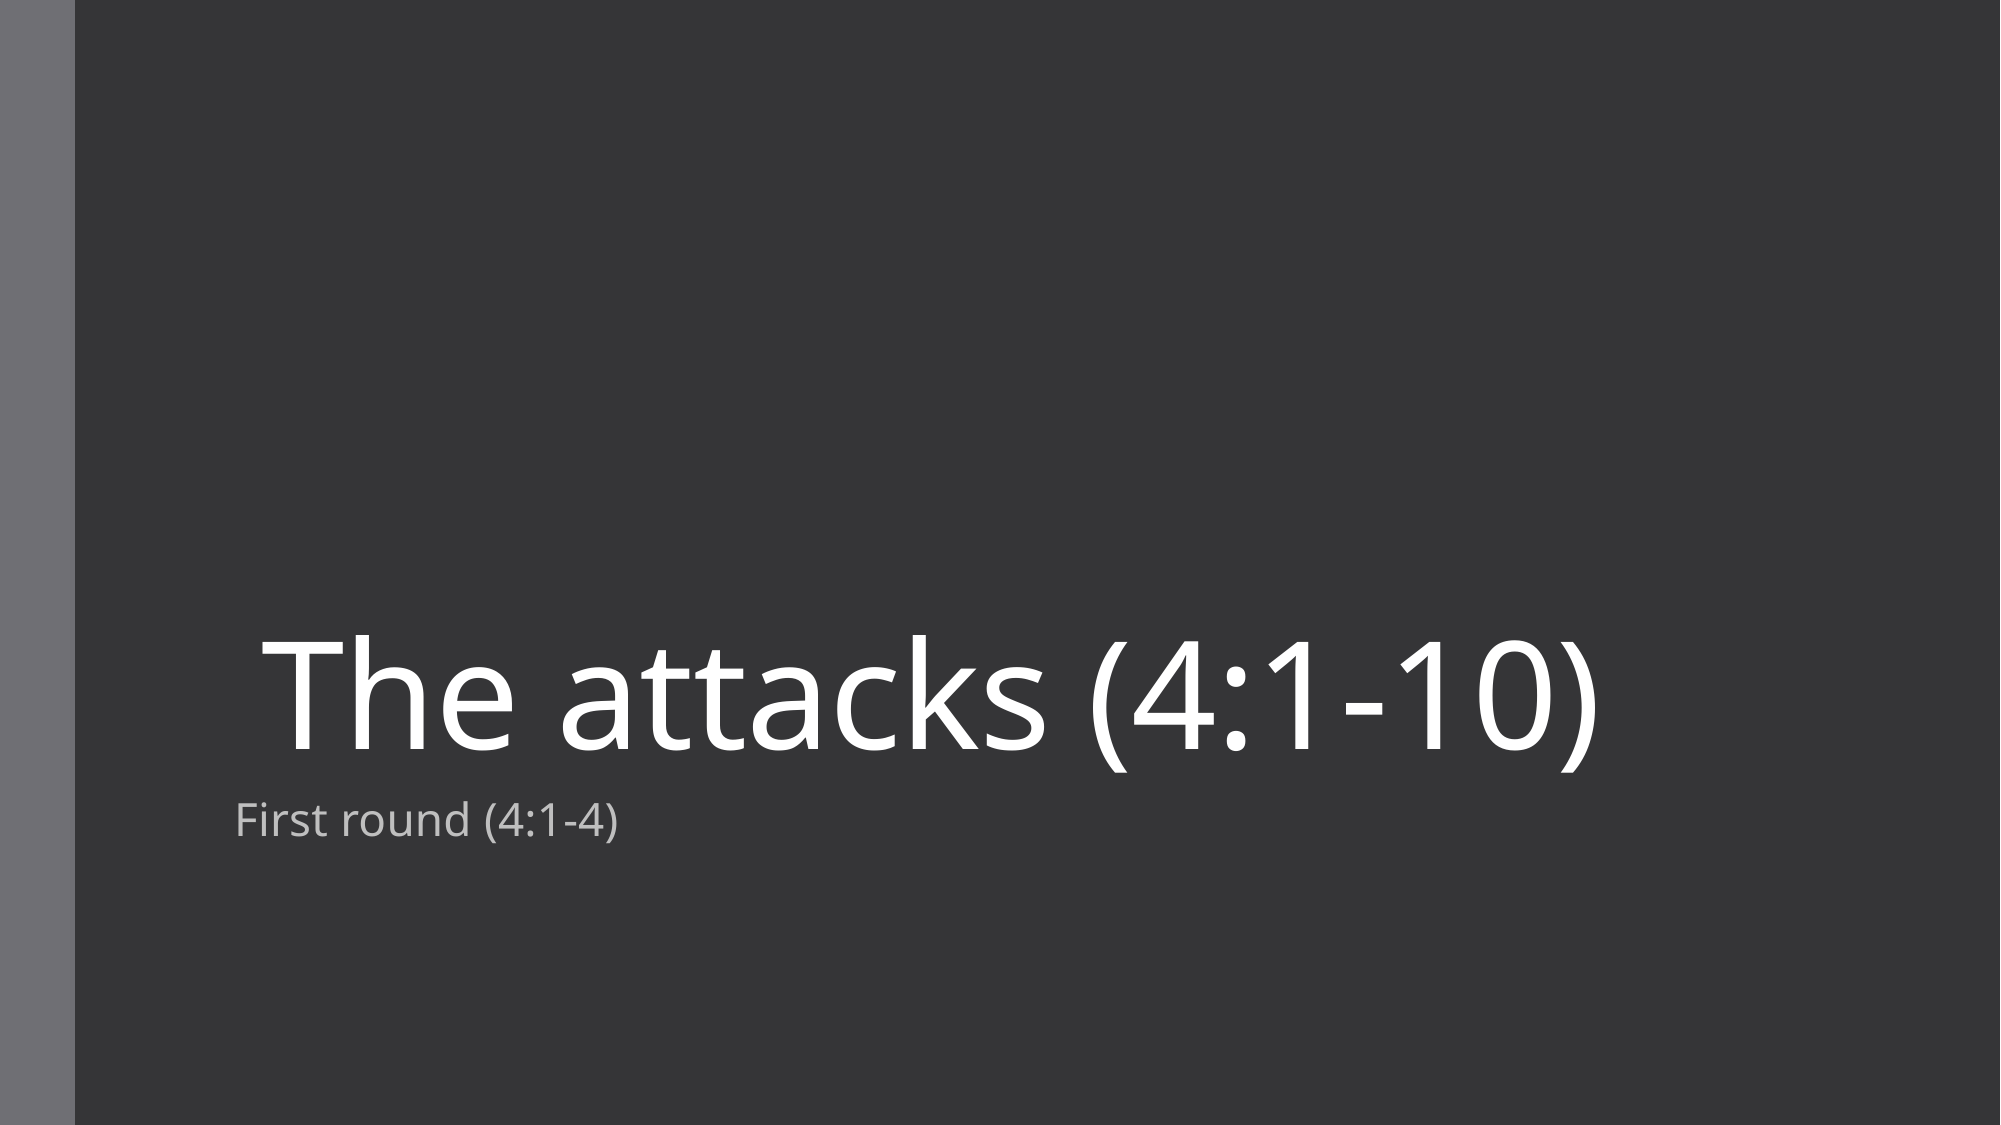

# The attacks (4:1-10)
 First round (4:1-4)